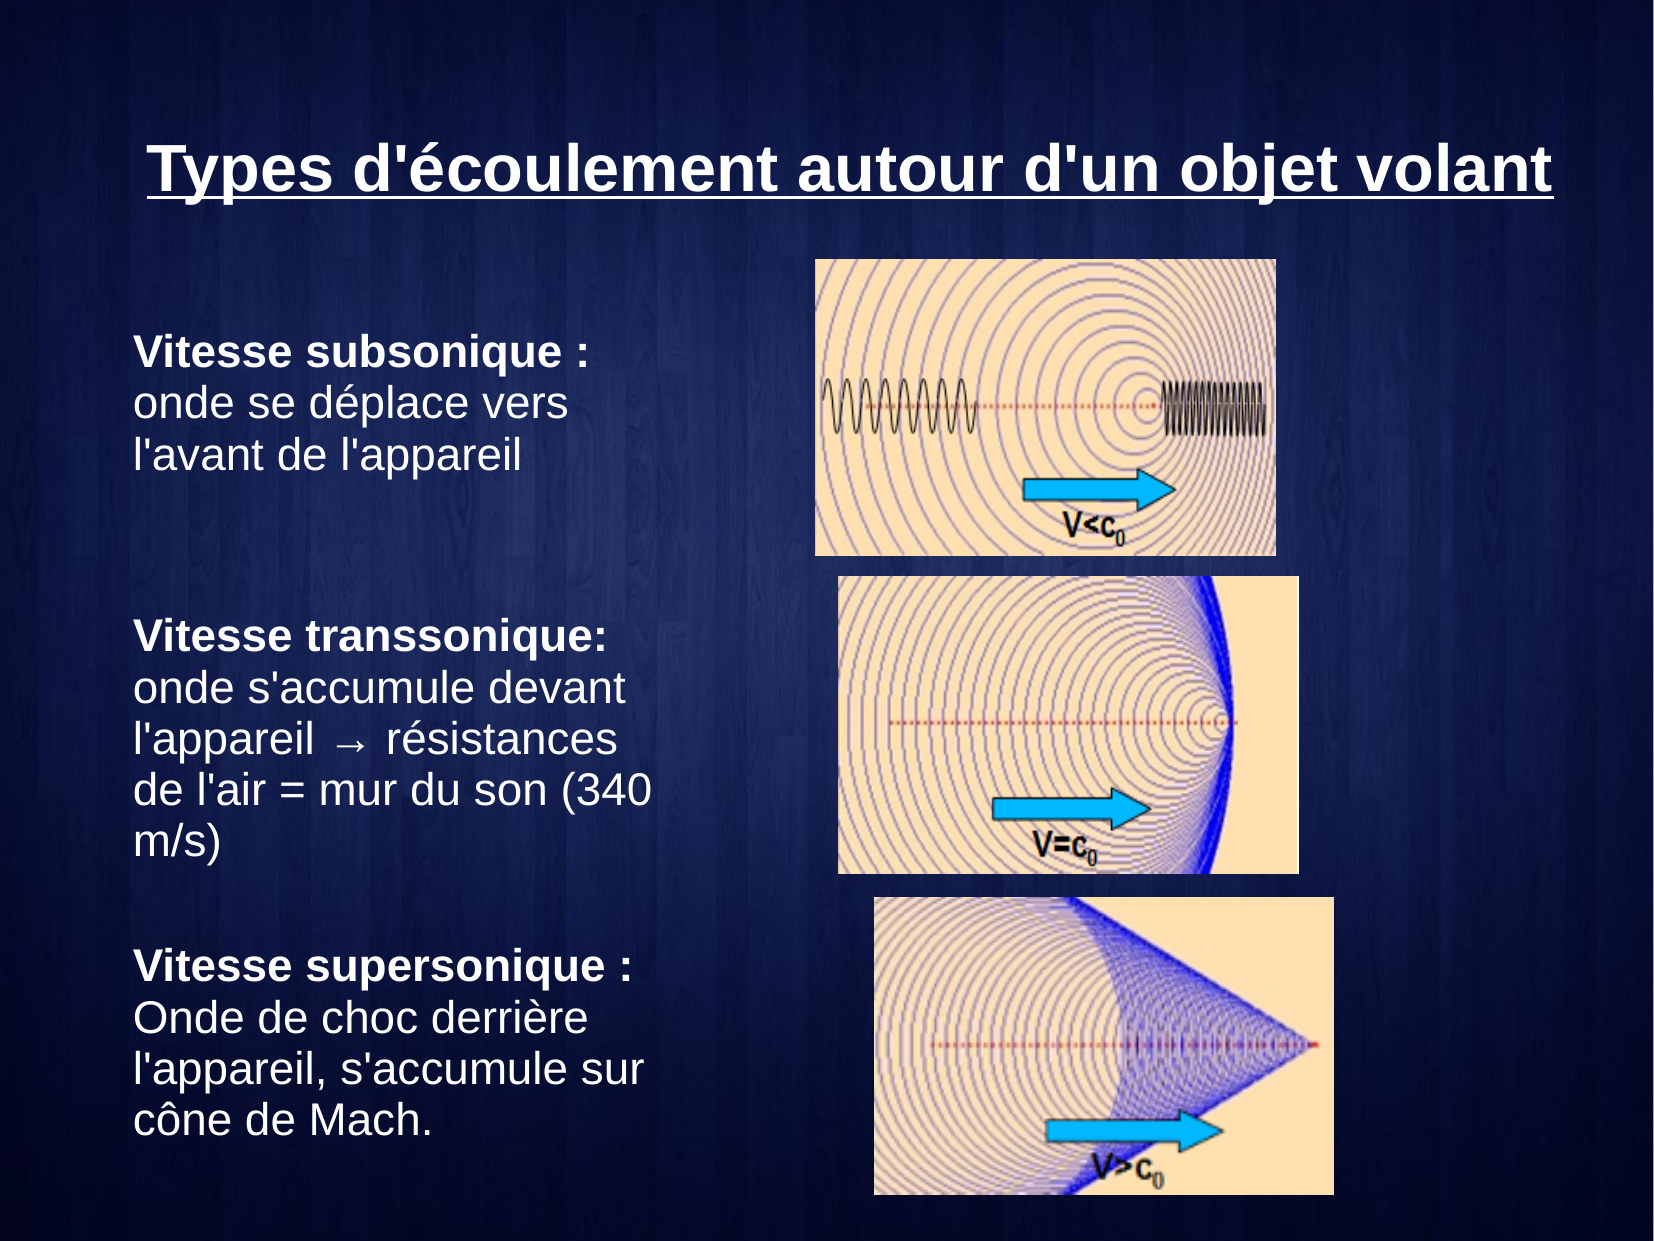

# Types d'écoulement autour d'un objet volant
Vitesse subsonique : onde se déplace vers l'avant de l'appareil
Vitesse transsonique: onde s'accumule devant l'appareil → résistances de l'air = mur du son (340 m/s)
Vitesse supersonique : Onde de choc derrière l'appareil, s'accumule sur cône de Mach.